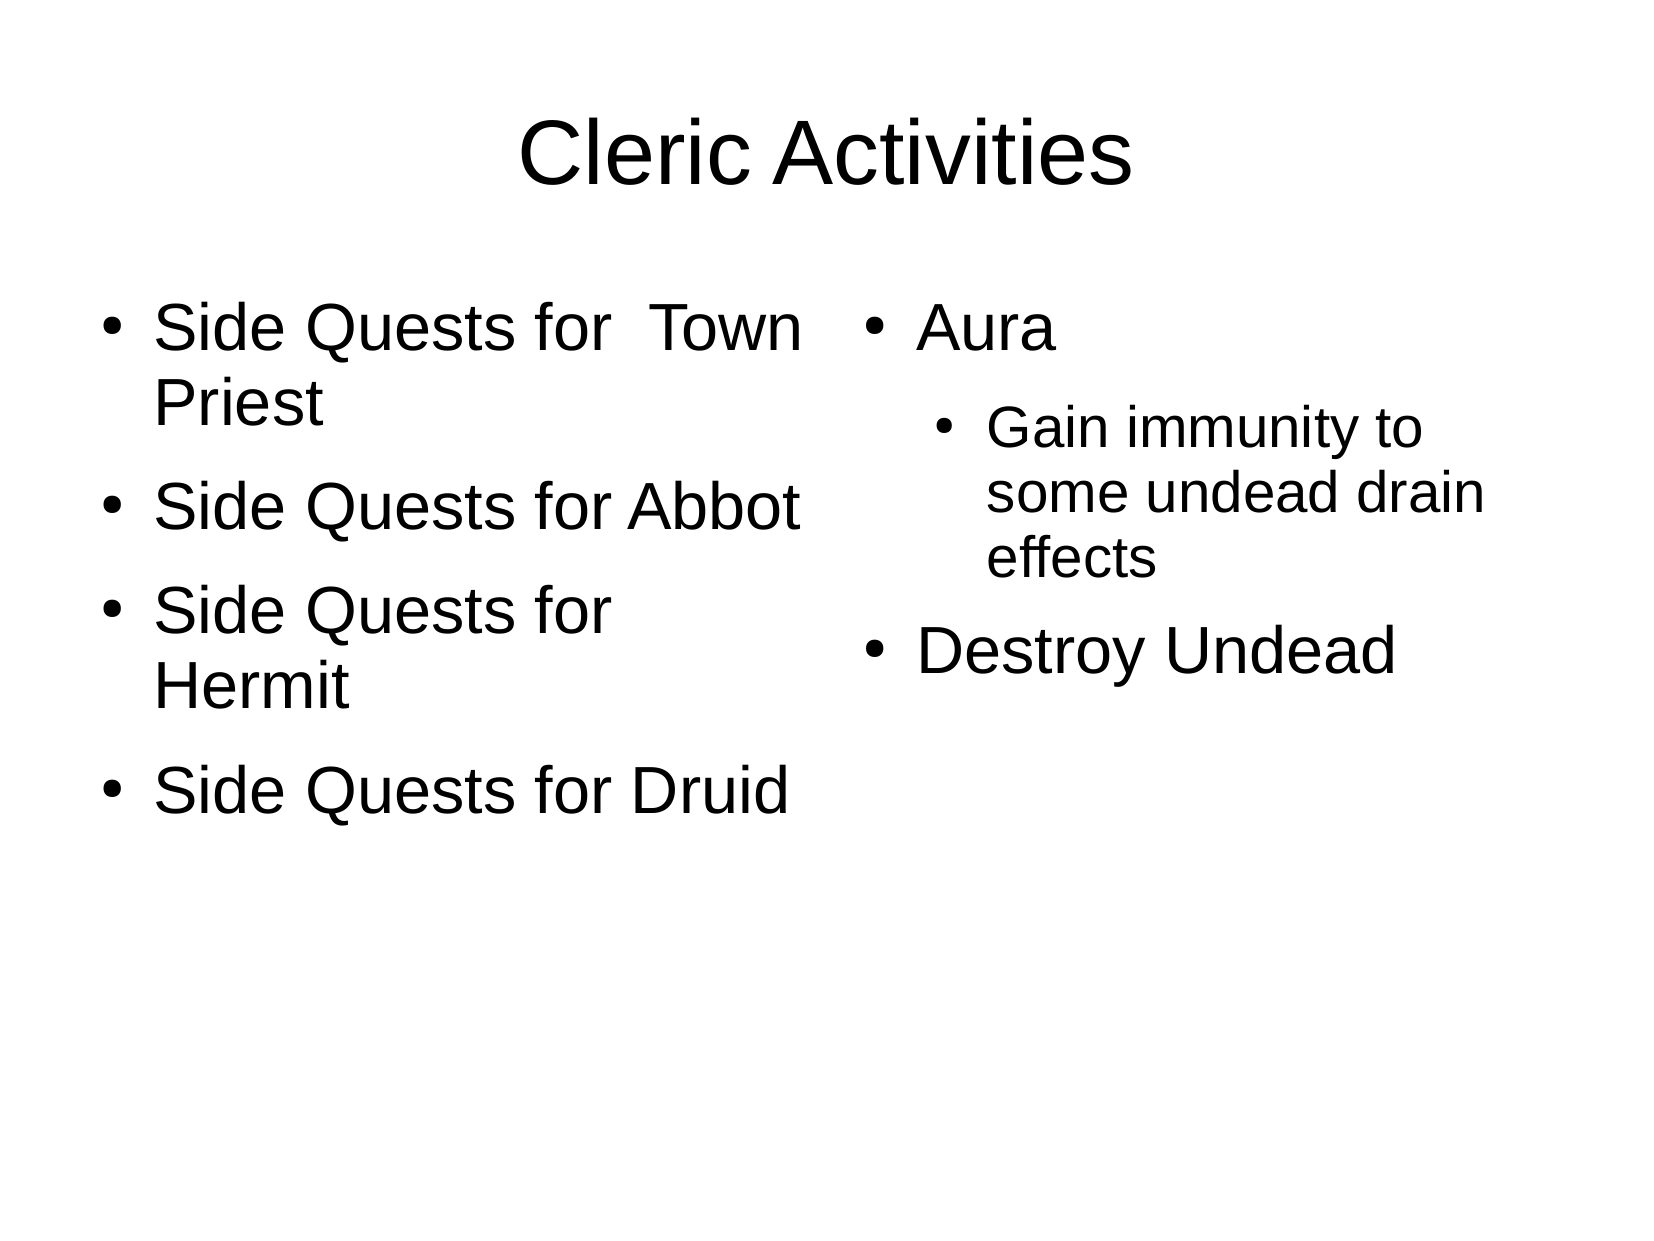

# Cleric Activities
Side Quests for Town Priest
Side Quests for Abbot
Side Quests for Hermit
Side Quests for Druid
Aura
Gain immunity to some undead drain effects
Destroy Undead